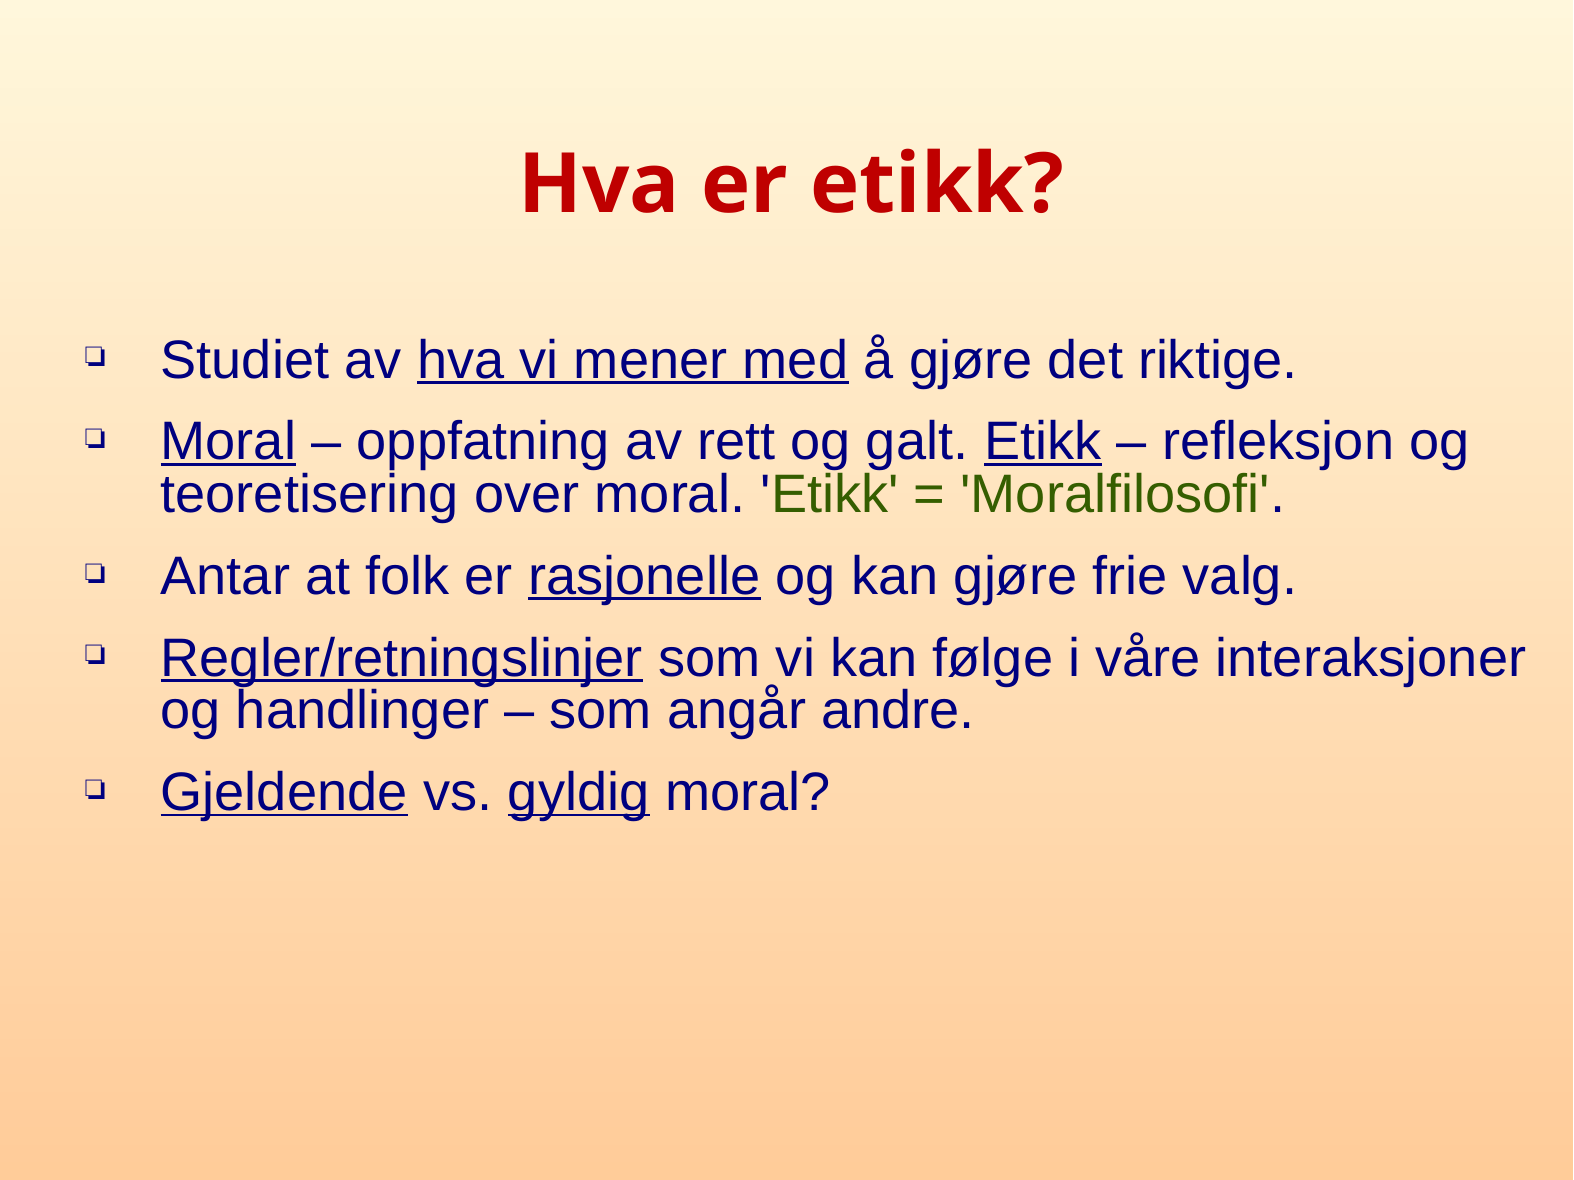

# Hva er etikk?
Studiet av hva vi mener med å gjøre det riktige.
Moral – oppfatning av rett og galt. Etikk – refleksjon og teoretisering over moral. 'Etikk' = 'Moralfilosofi'.
Antar at folk er rasjonelle og kan gjøre frie valg.
Regler/retningslinjer som vi kan følge i våre interaksjoner og handlinger – som angår andre.
Gjeldende vs. gyldig moral?